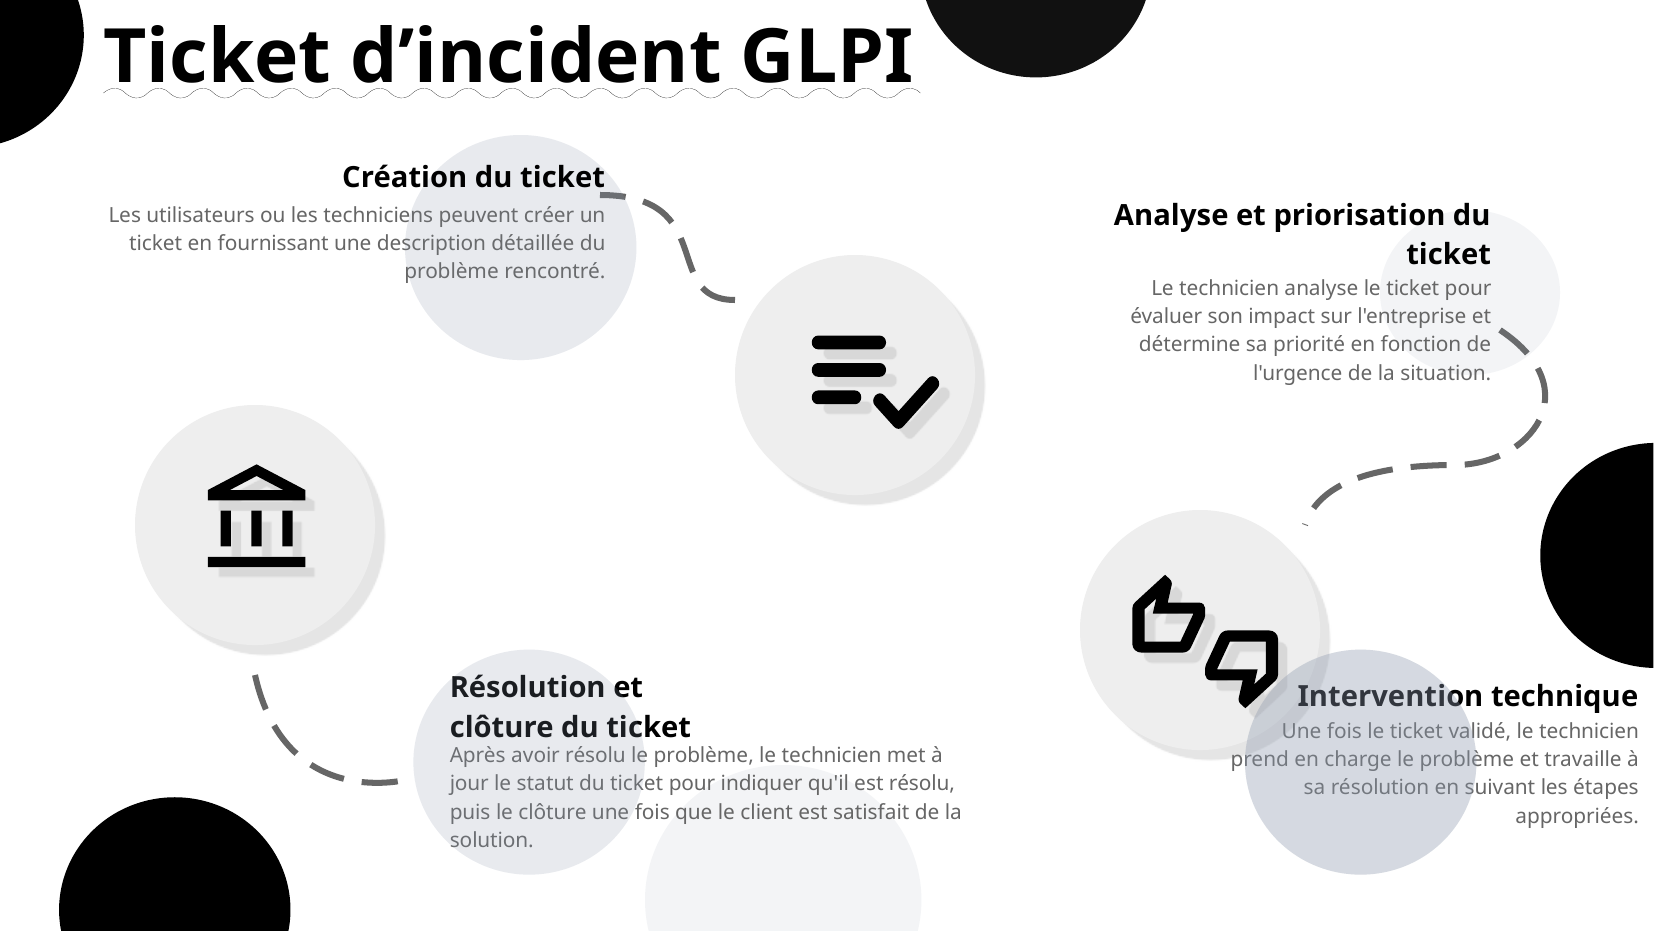

Ticket d’incident GLPI
Création du ticket
Analyse et priorisation du ticket
Les utilisateurs ou les techniciens peuvent créer un ticket en fournissant une description détaillée du problème rencontré.
Le technicien analyse le ticket pour évaluer son impact sur l'entreprise et détermine sa priorité en fonction de l'urgence de la situation.
Résolution et clôture du ticket
Intervention technique
Une fois le ticket validé, le technicien prend en charge le problème et travaille à sa résolution en suivant les étapes appropriées.
Après avoir résolu le problème, le technicien met à jour le statut du ticket pour indiquer qu'il est résolu, puis le clôture une fois que le client est satisfait de la solution.